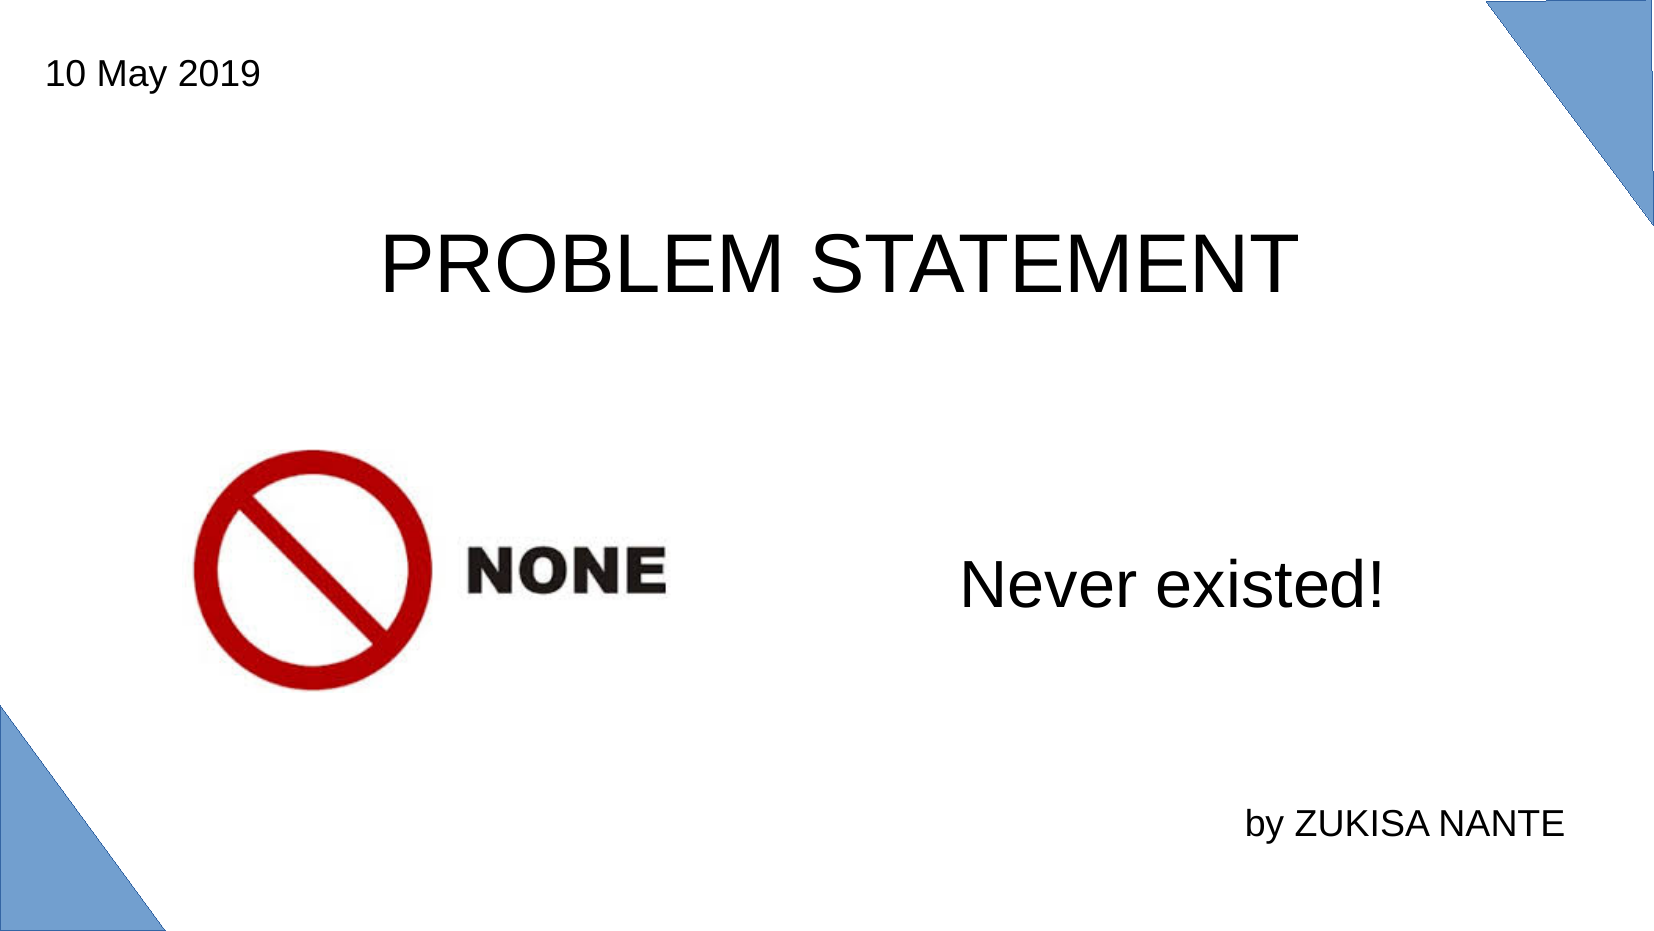

10 May 2019
PROBLEM STATEMENT
Never existed!
by ZUKISA NANTE